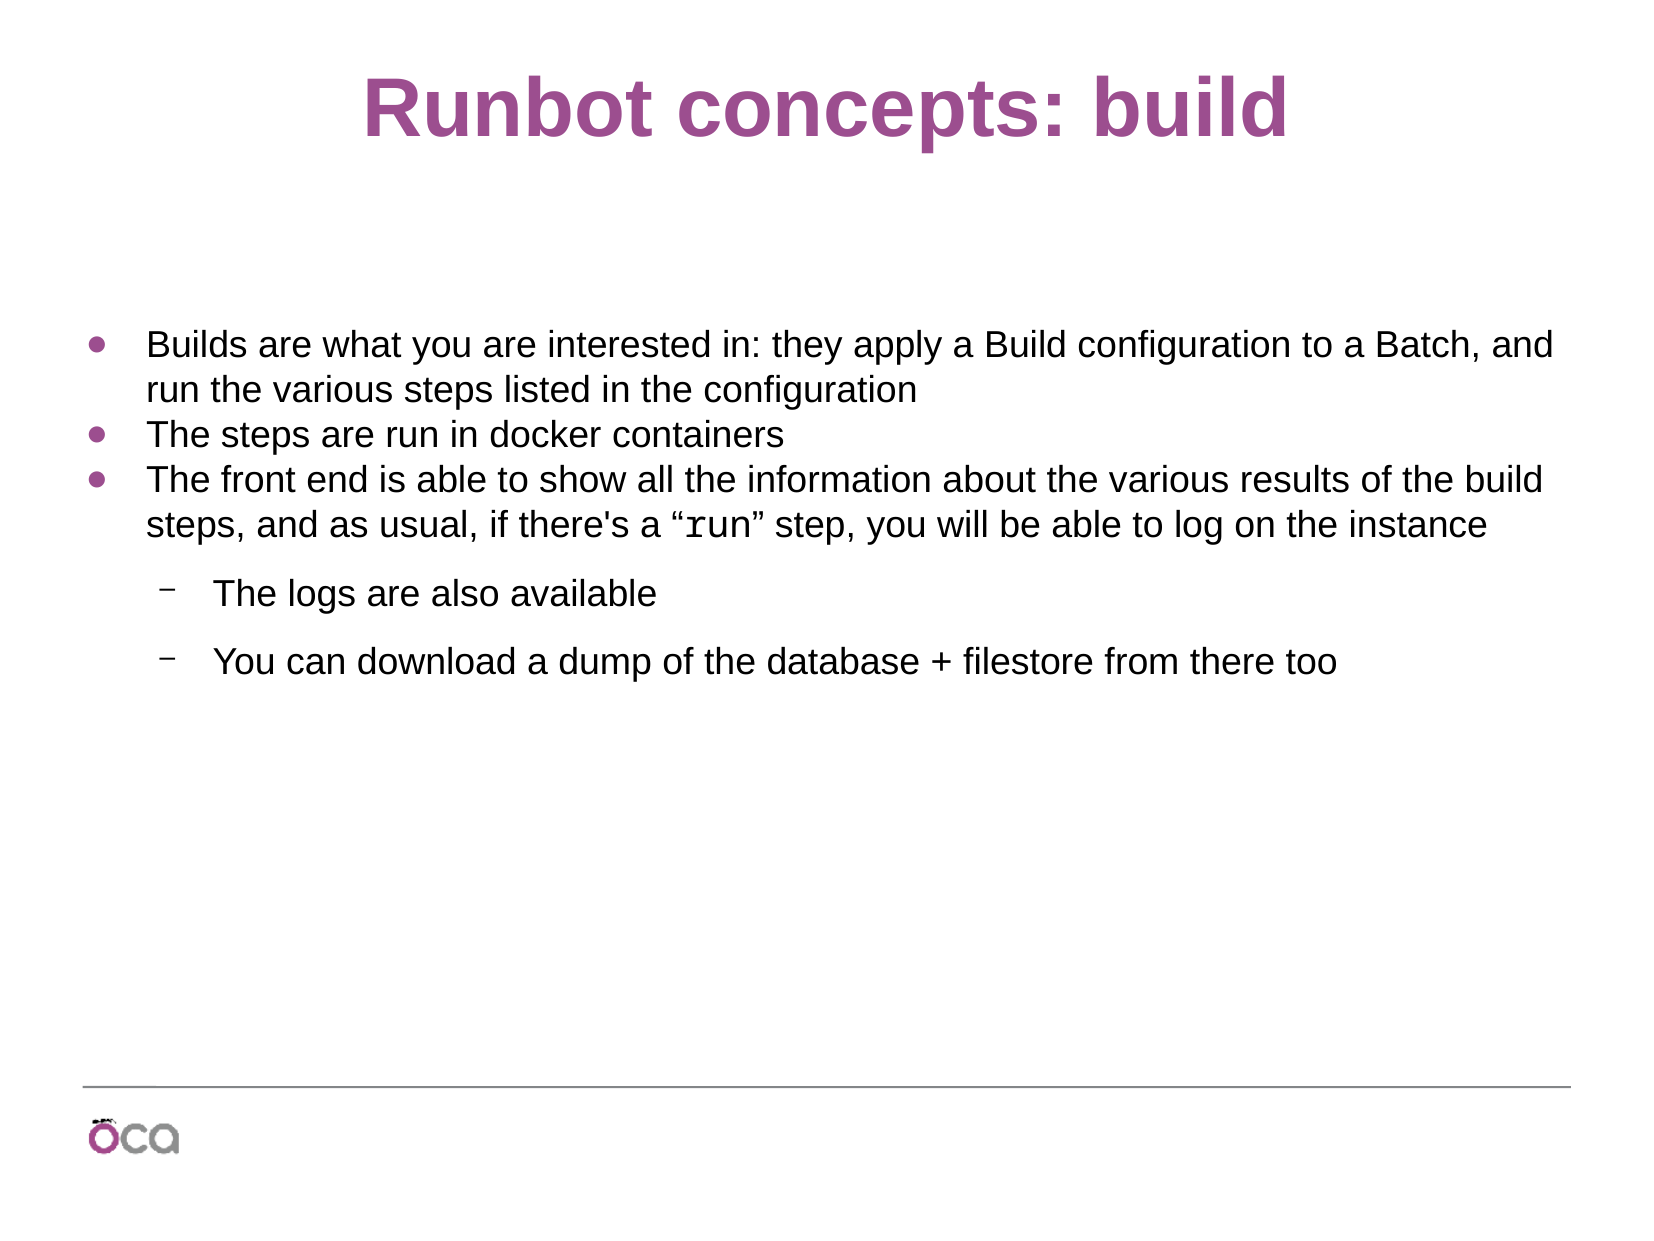

# Runbot concepts: build
Builds are what you are interested in: they apply a Build configuration to a Batch, and run the various steps listed in the configuration
The steps are run in docker containers
The front end is able to show all the information about the various results of the build steps, and as usual, if there's a “run” step, you will be able to log on the instance
The logs are also available
You can download a dump of the database + filestore from there too